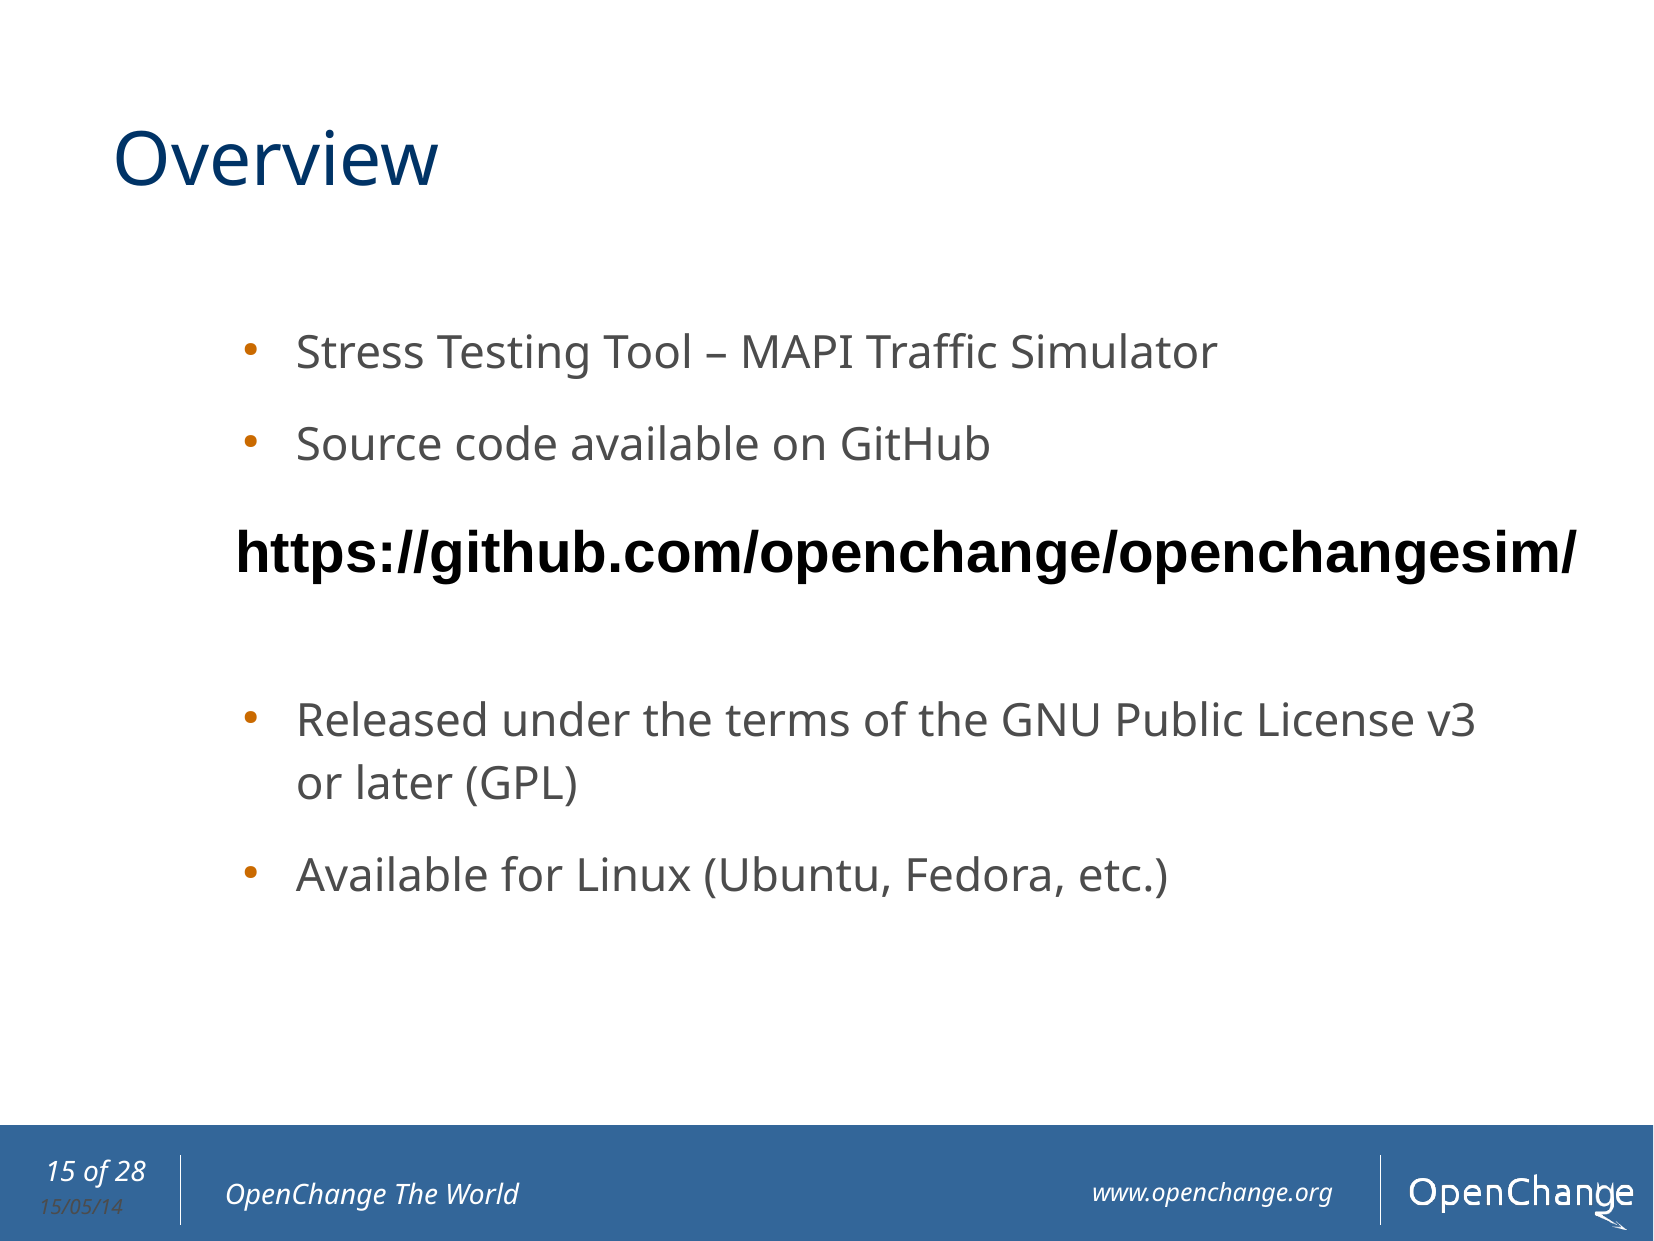

# Overview
Stress Testing Tool – MAPI Traffic Simulator
Source code available on GitHub
Released under the terms of the GNU Public License v3 or later (GPL)
Available for Linux (Ubuntu, Fedora, etc.)
https://github.com/openchange/openchangesim/